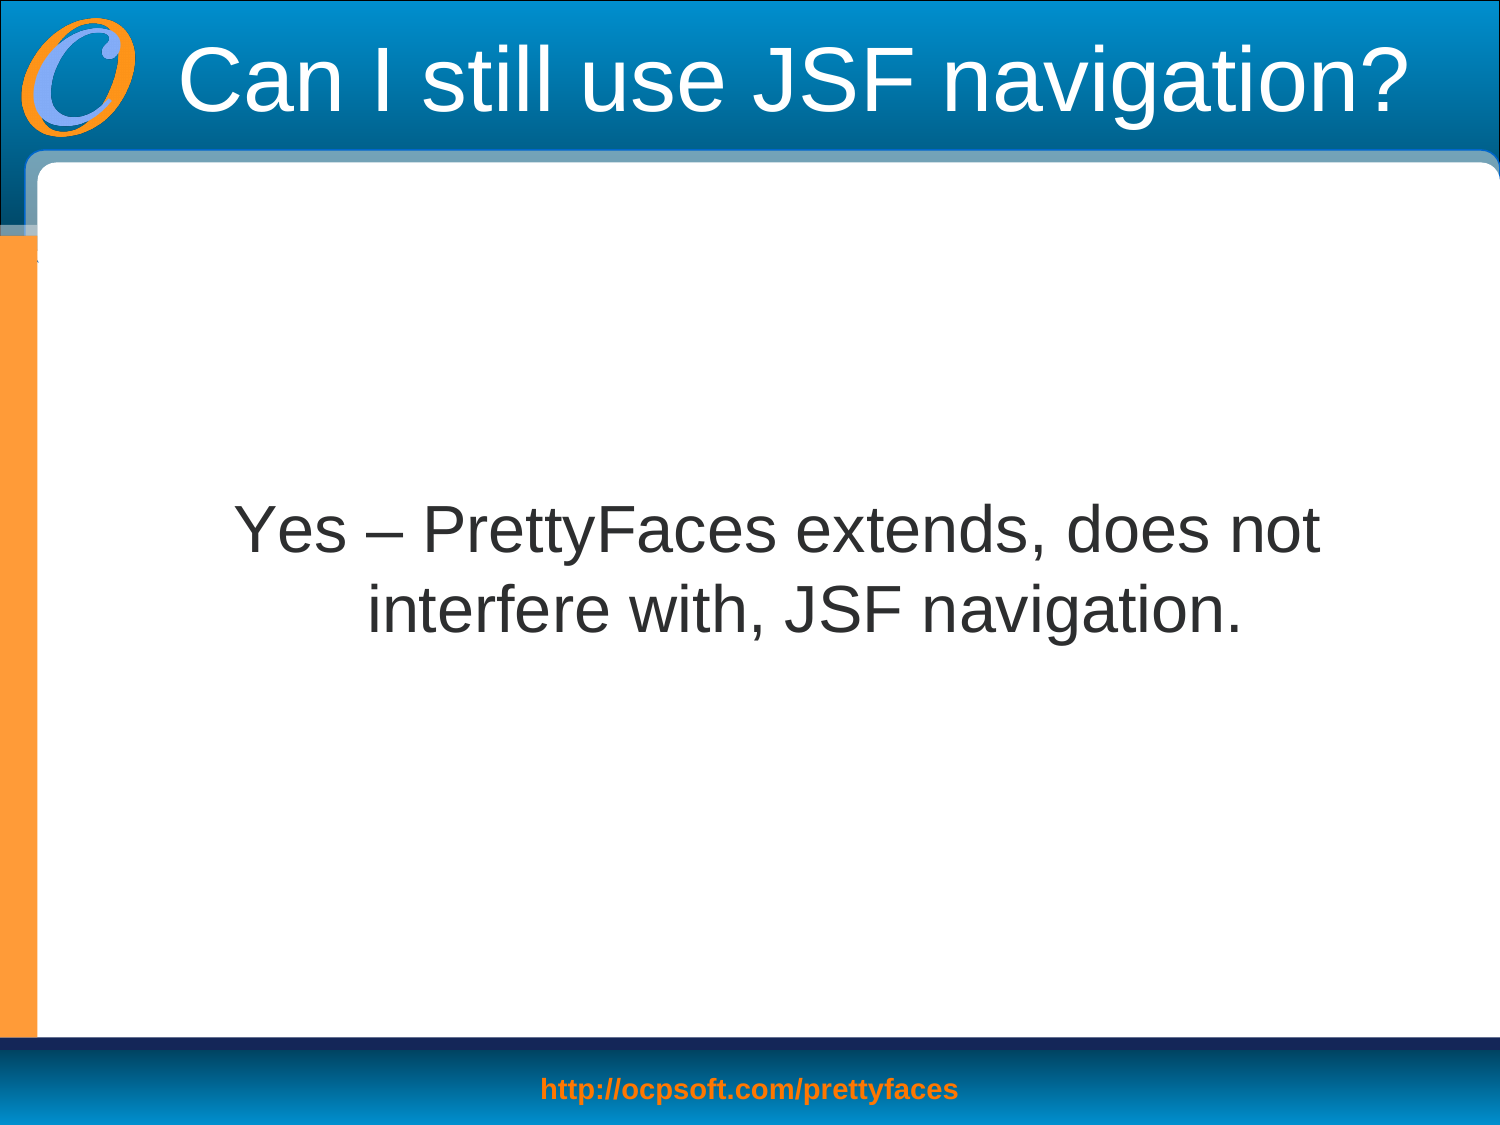

# Can I still use JSF navigation?
Yes – PrettyFaces extends, does not interfere with, JSF navigation.